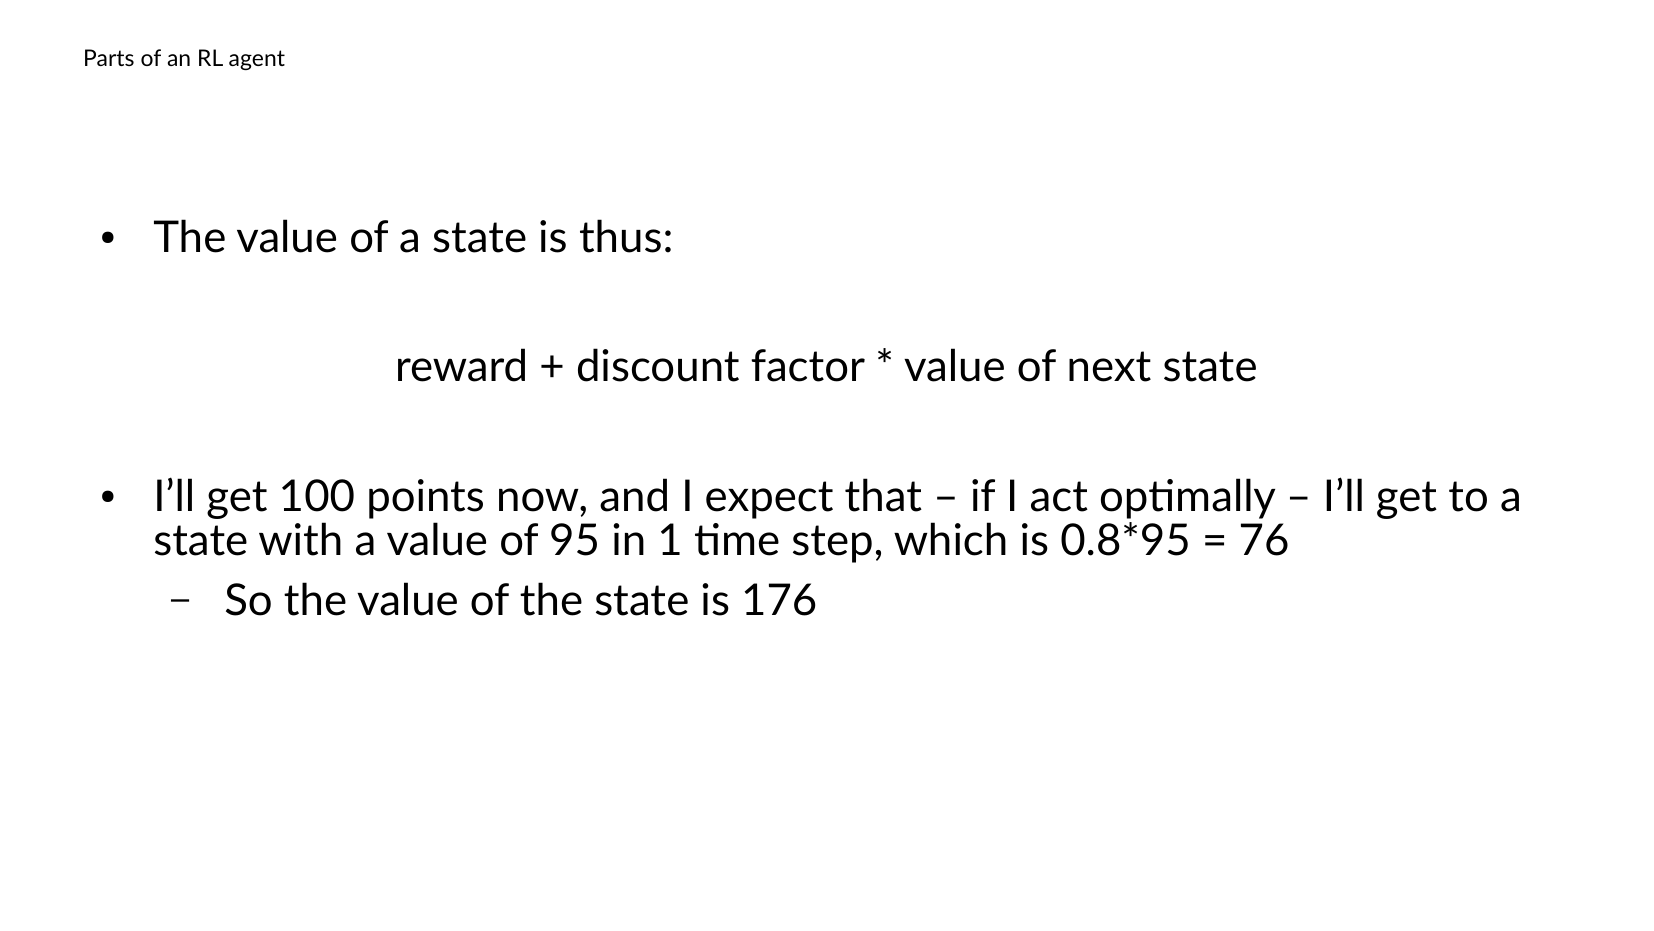

# Parts of an RL agent
The value of a state is thus:
reward + discount factor * value of next state
I’ll get 100 points now, and I expect that – if I act optimally – I’ll get to a state with a value of 95 in 1 time step, which is 0.8*95 = 76
So the value of the state is 176